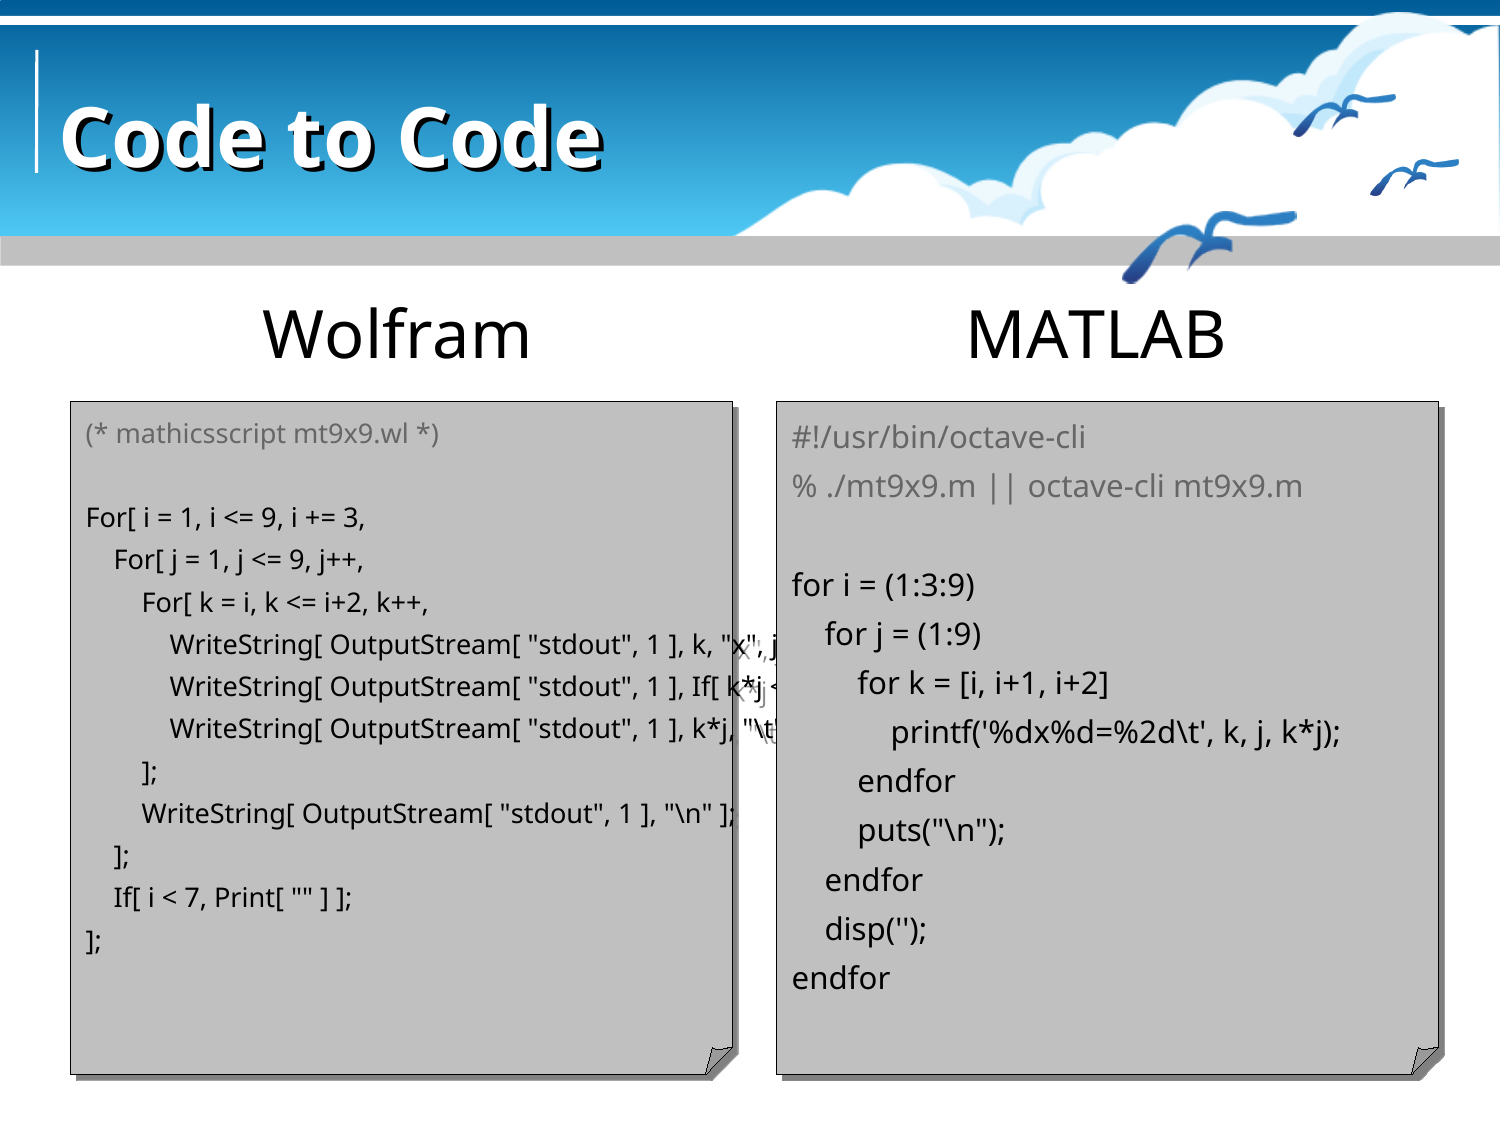

# Code to Code
MATLAB
Wolfram
(* mathicsscript mt9x9.wl *)
For[ i = 1, i <= 9, i += 3,
 For[ j = 1, j <= 9, j++,
 For[ k = i, k <= i+2, k++,
 WriteString[ OutputStream[ "stdout", 1 ], k, "x", j, "=" ];
 WriteString[ OutputStream[ "stdout", 1 ], If[ k*j < 10, " ", "" ] ];
 WriteString[ OutputStream[ "stdout", 1 ], k*j, "\t" ];
 ];
 WriteString[ OutputStream[ "stdout", 1 ], "\n" ];
 ];
 If[ i < 7, Print[ "" ] ];
];
#!/usr/bin/octave-cli
% ./mt9x9.m || octave-cli mt9x9.m
for i = (1:3:9)
 for j = (1:9)
 for k = [i, i+1, i+2]
 printf('%dx%d=%2d\t', k, j, k*j);
 endfor
 puts("\n");
 endfor
 disp('');
endfor